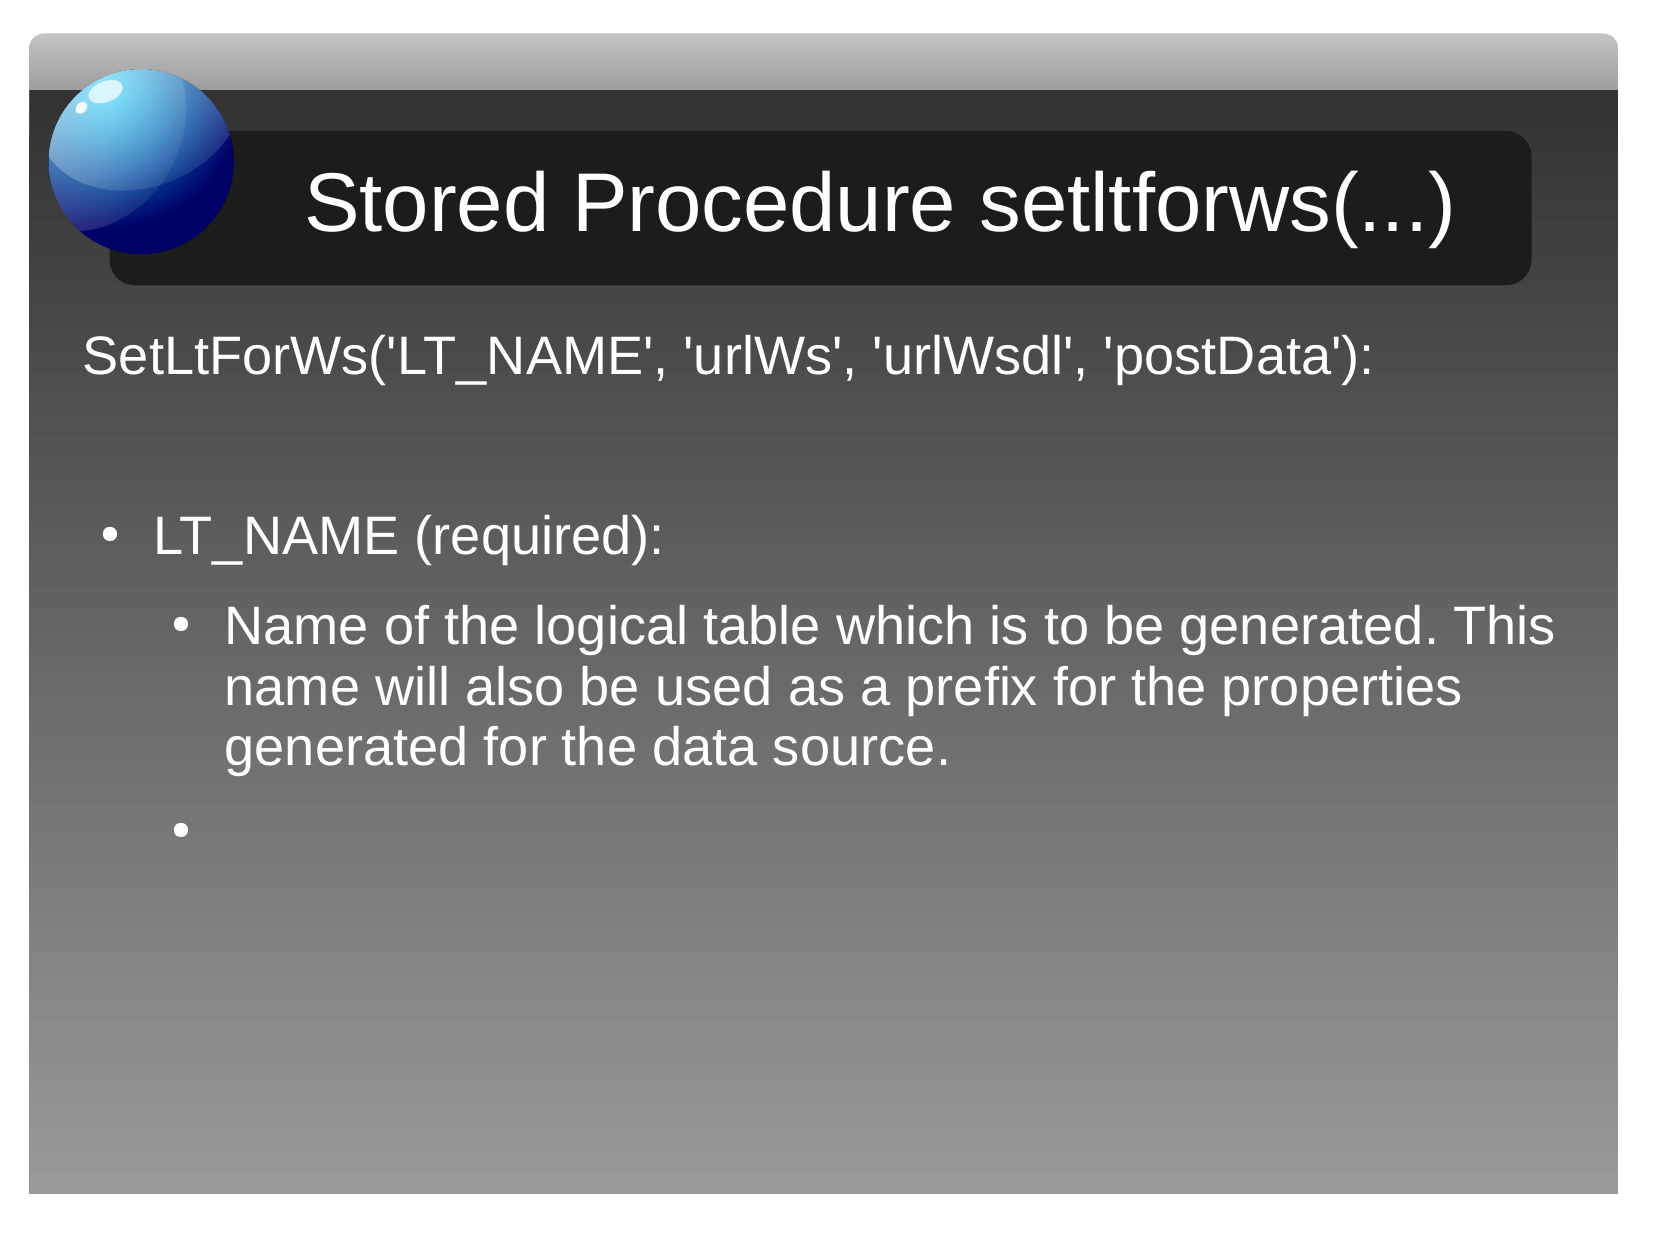

# Stored Procedure setltforws(...)
SetLtForWs('LT_NAME', 'urlWs', 'urlWsdl', 'postData'):
LT_NAME (required):
Name of the logical table which is to be generated. This name will also be used as a prefix for the properties generated for the data source.